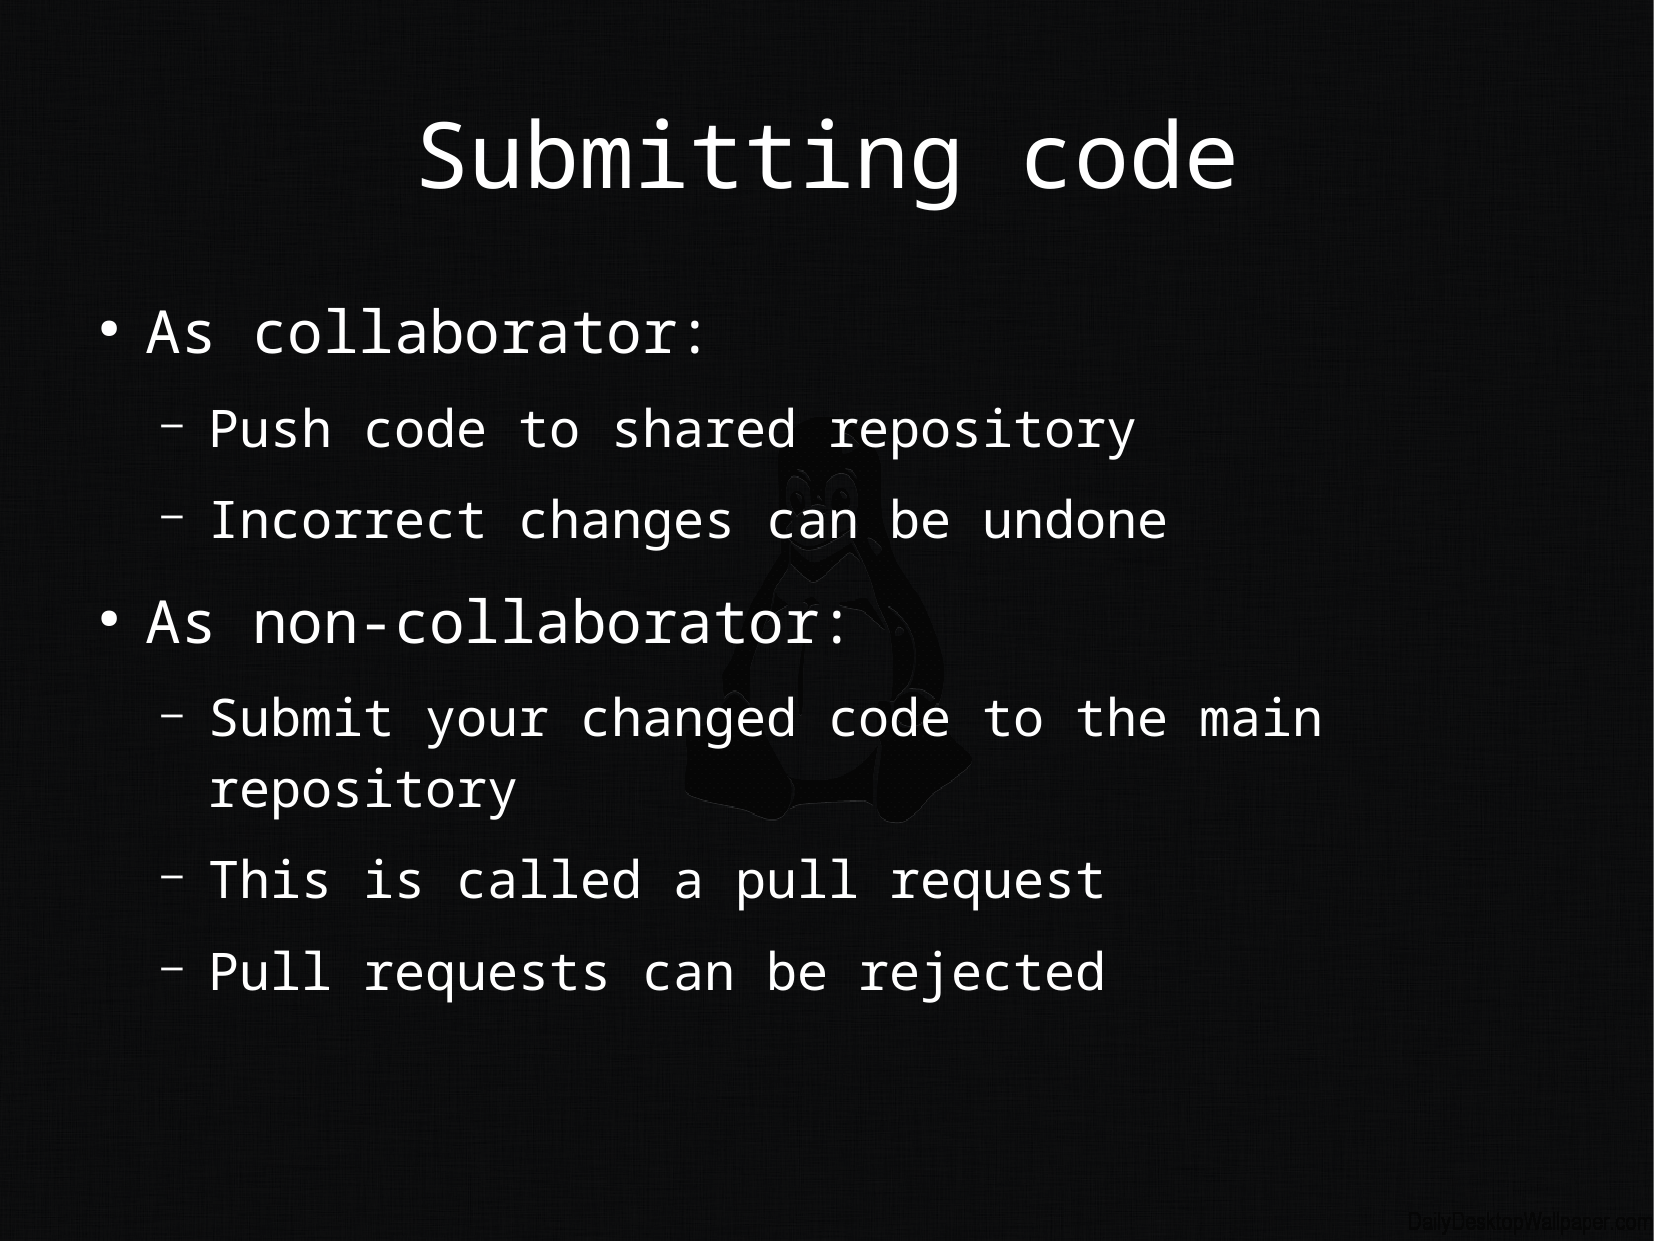

# Submitting code
As collaborator:
Push code to shared repository
Incorrect changes can be undone
As non-collaborator:
Submit your changed code to the main repository
This is called a pull request
Pull requests can be rejected